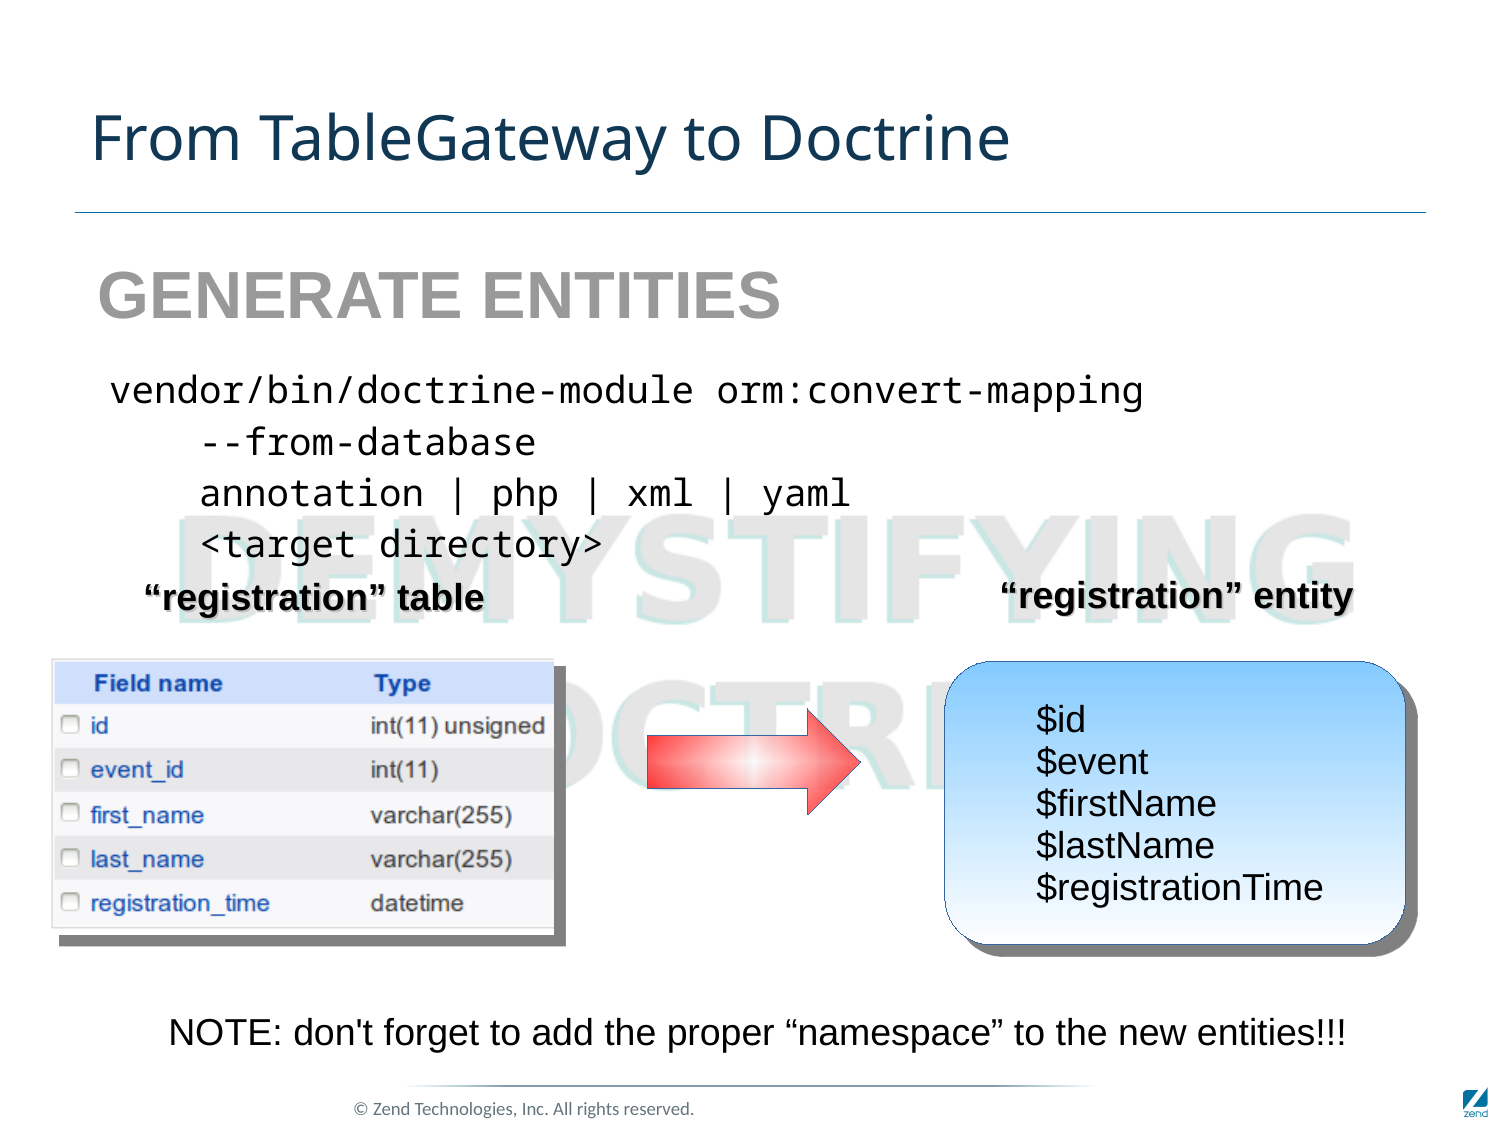

# From TableGateway to Doctrine
generate entities
vendor/bin/doctrine-module orm:convert-mapping
 --from-database
 annotation | php | xml | yaml
 <target directory>
“registration” entity
“registration” table
 $id
 $event
 $firstName
 $lastName
 $registrationTime
NOTE: don't forget to add the proper “namespace” to the new entities!!!